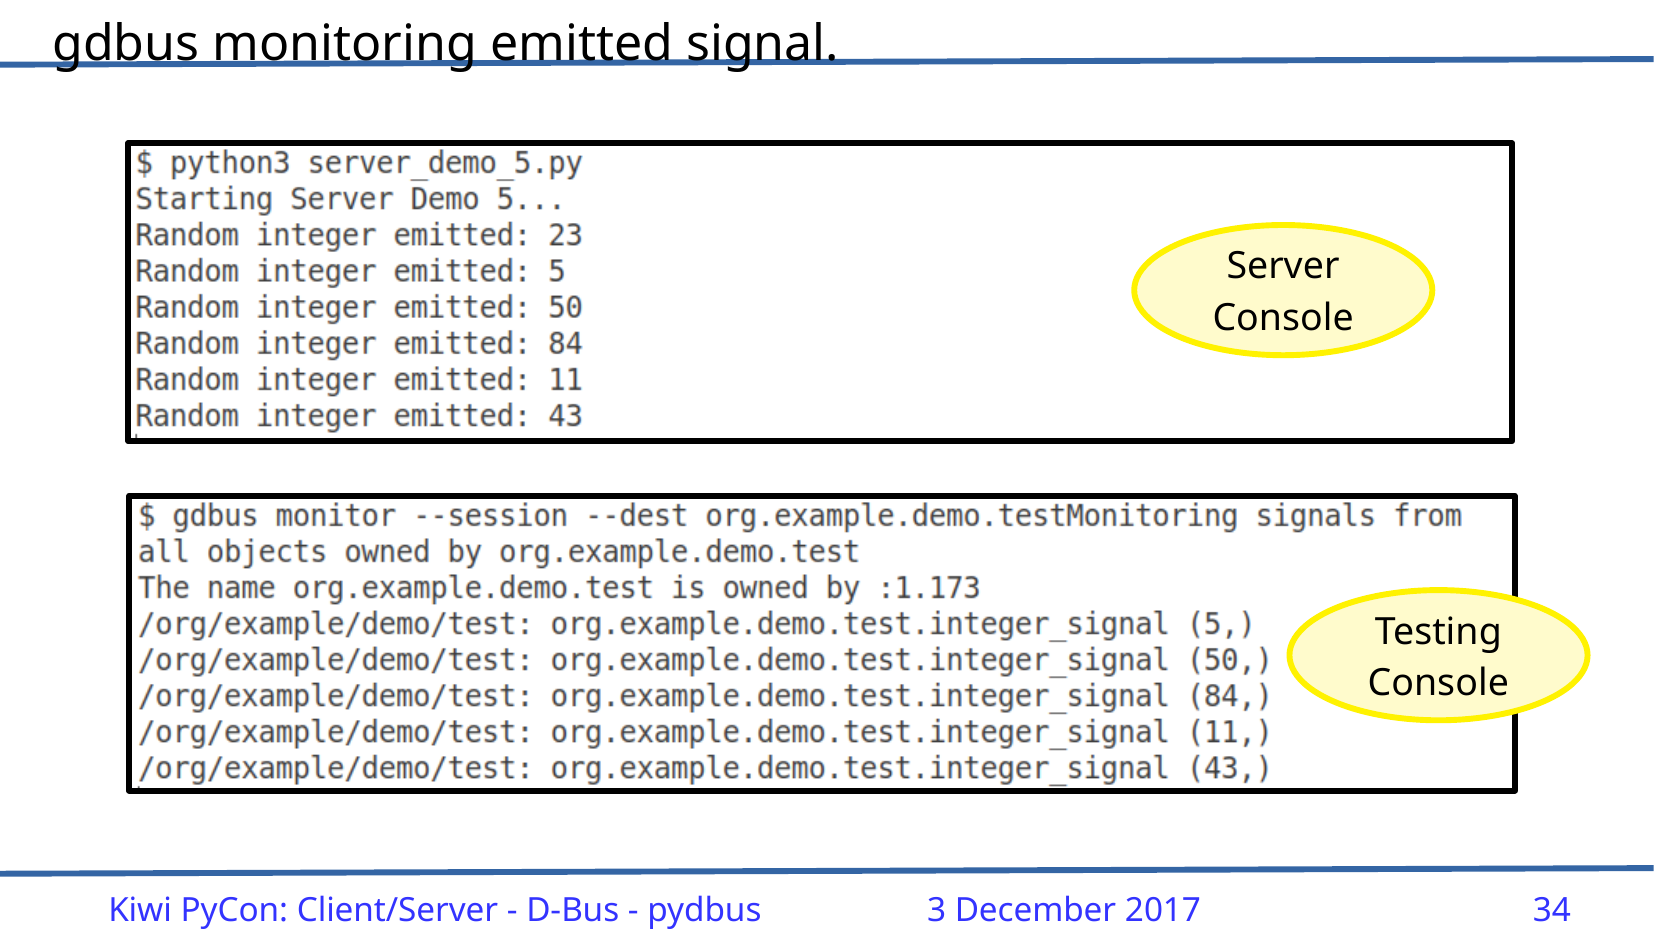

gdbus monitoring emitted signal.
Server Console
Testing Console
Kiwi PyCon: Client/Server - D-Bus - pydbus
3 December 2017
34